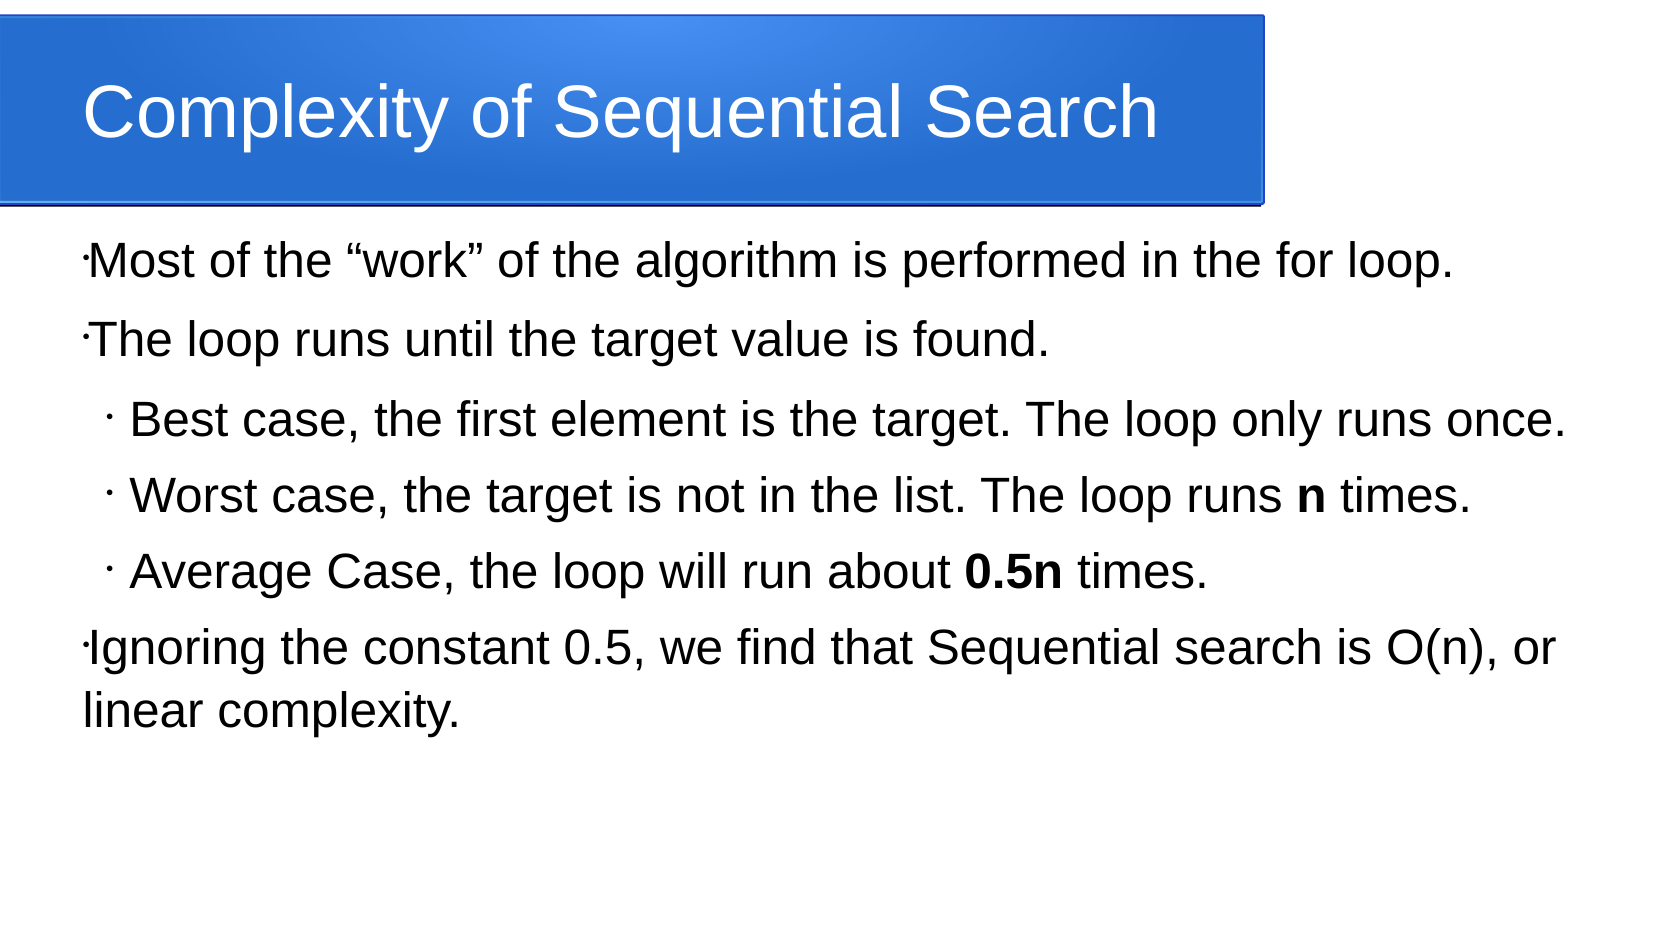

# Complexity of Sequential Search
Most of the “work” of the algorithm is performed in the for loop.
The loop runs until the target value is found.
Best case, the first element is the target. The loop only runs once.
Worst case, the target is not in the list. The loop runs n times.
Average Case, the loop will run about 0.5n times.
Ignoring the constant 0.5, we find that Sequential search is O(n), or linear complexity.